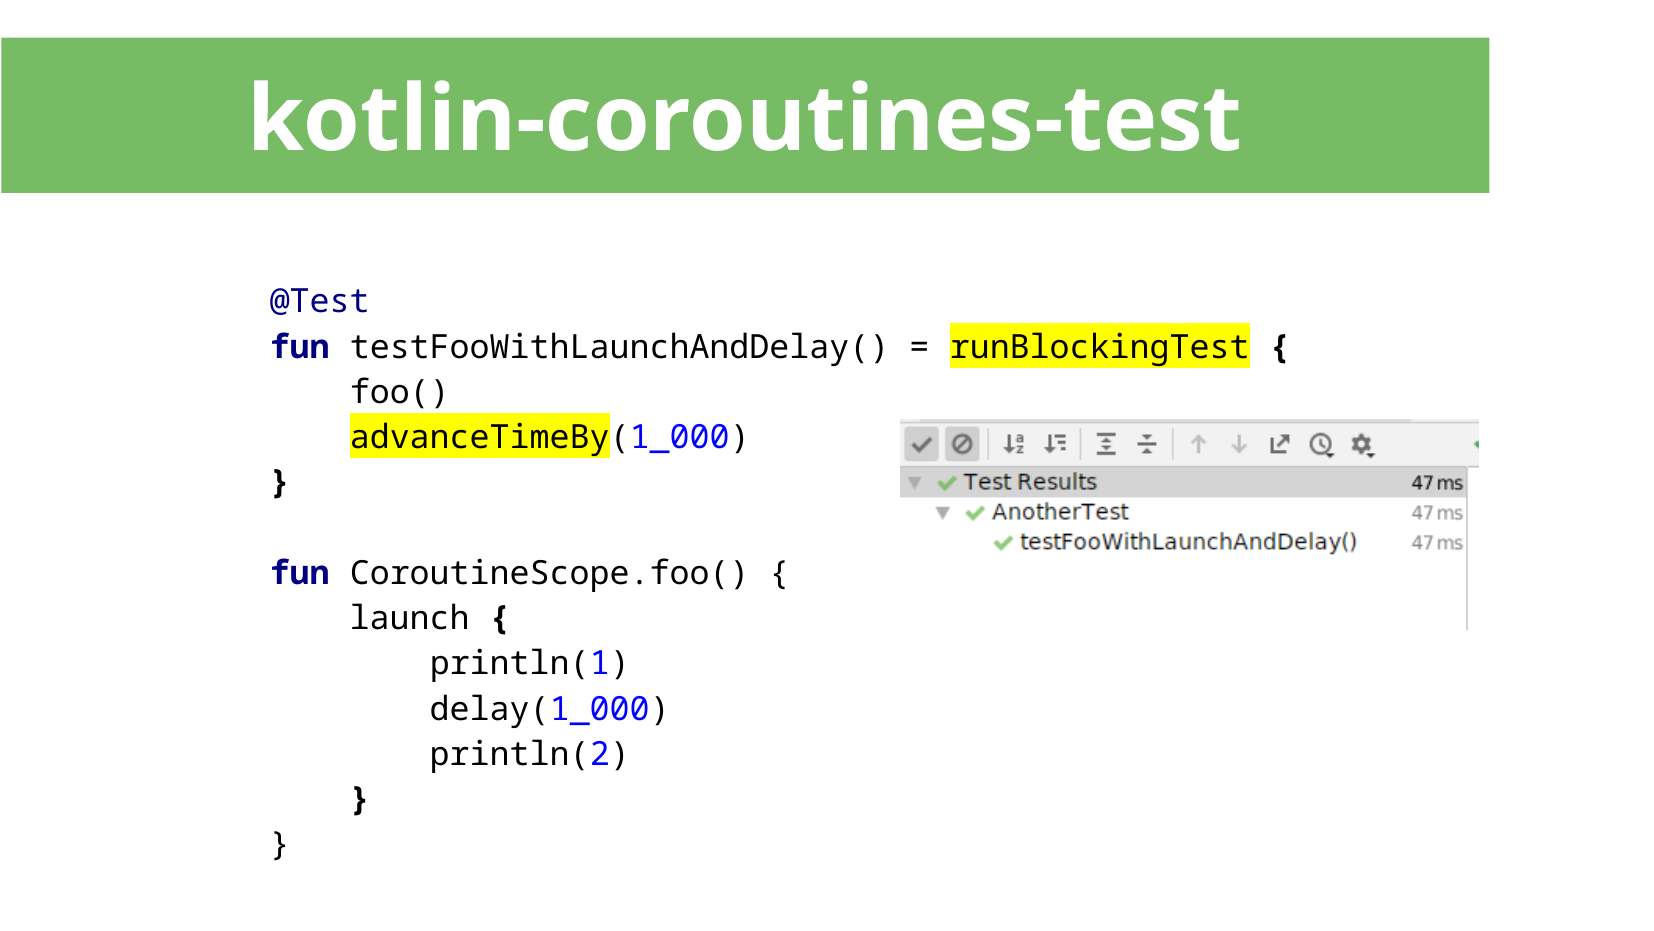

# kotlin-coroutines-test
@Test
fun testFooWithLaunchAndDelay() = runBlockingTest {
 foo()
 advanceTimeBy(1_000)
}
fun CoroutineScope.foo() {
 launch {
 println(1)
 delay(1_000)
 println(2)
 }
}